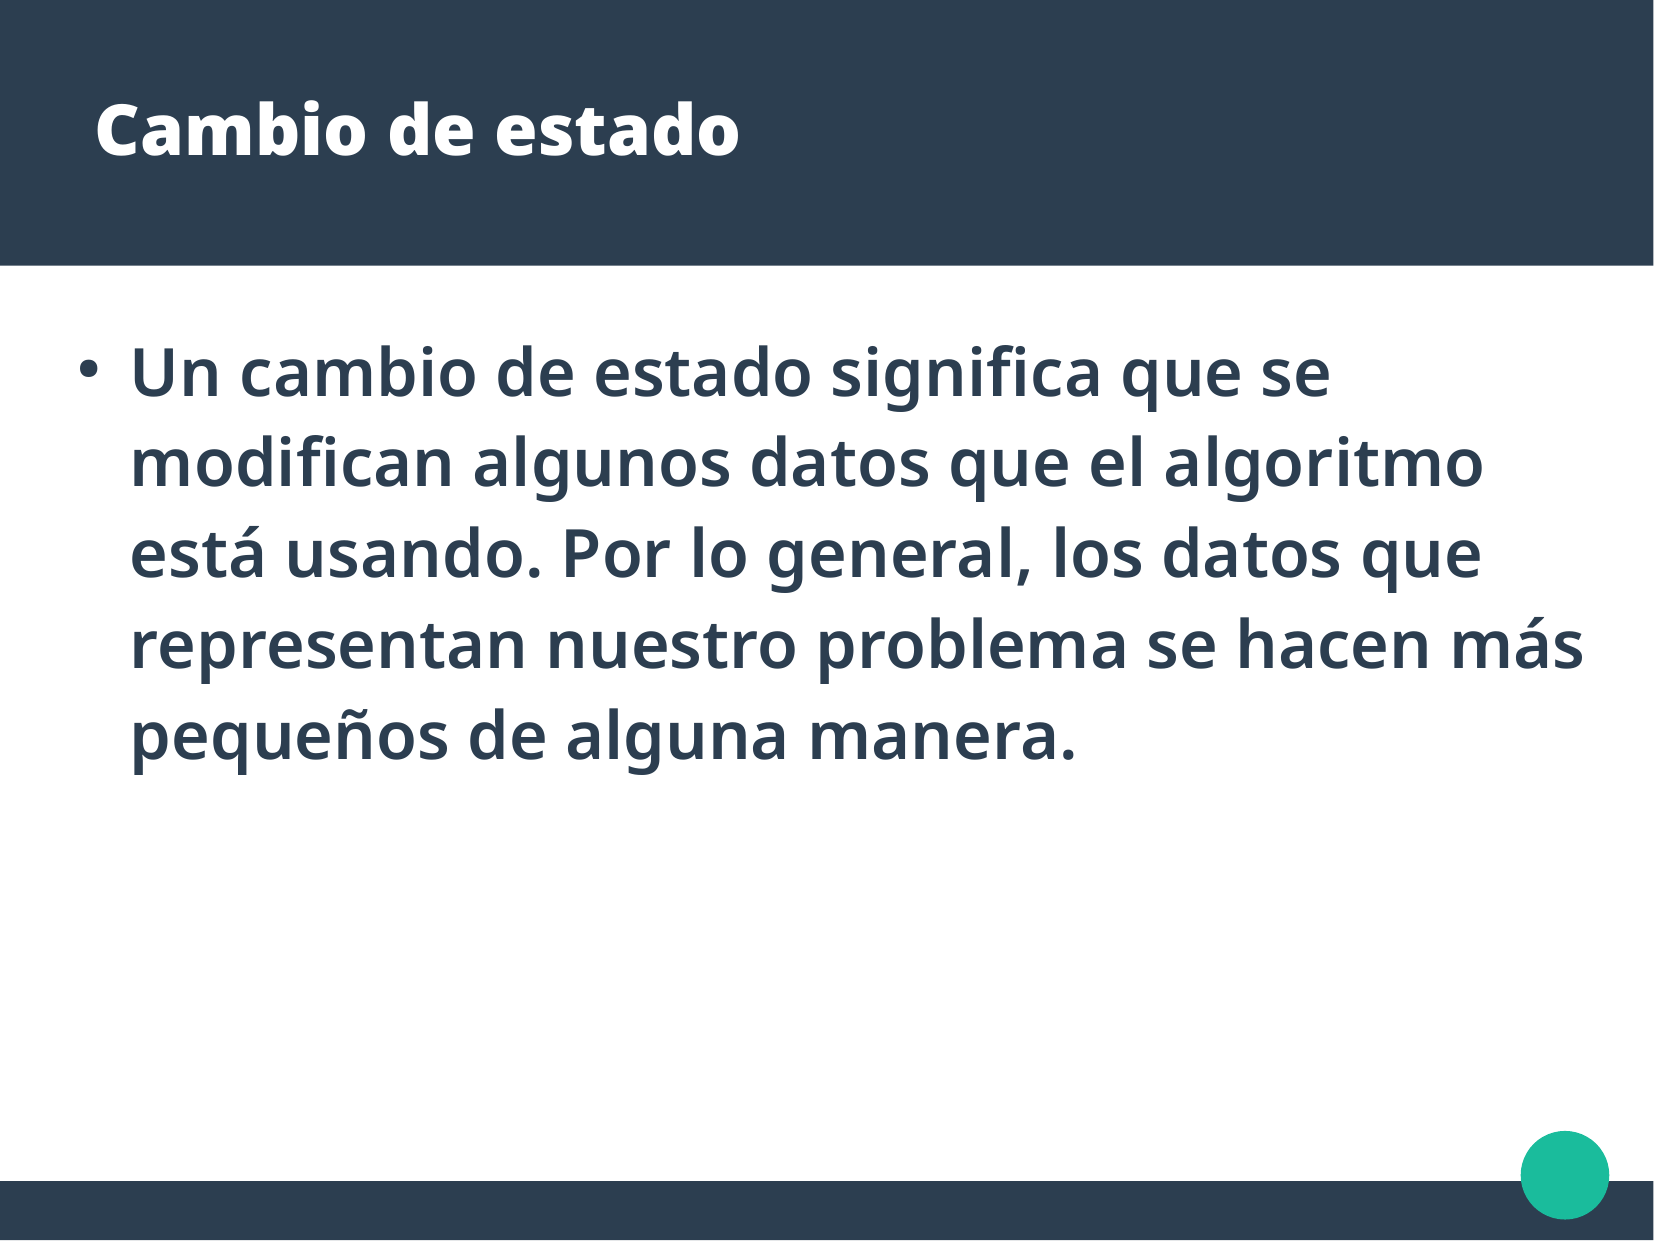

# Cambio de estado
Un cambio de estado significa que se modifican algunos datos que el algoritmo está usando. Por lo general, los datos que representan nuestro problema se hacen más pequeños de alguna manera.